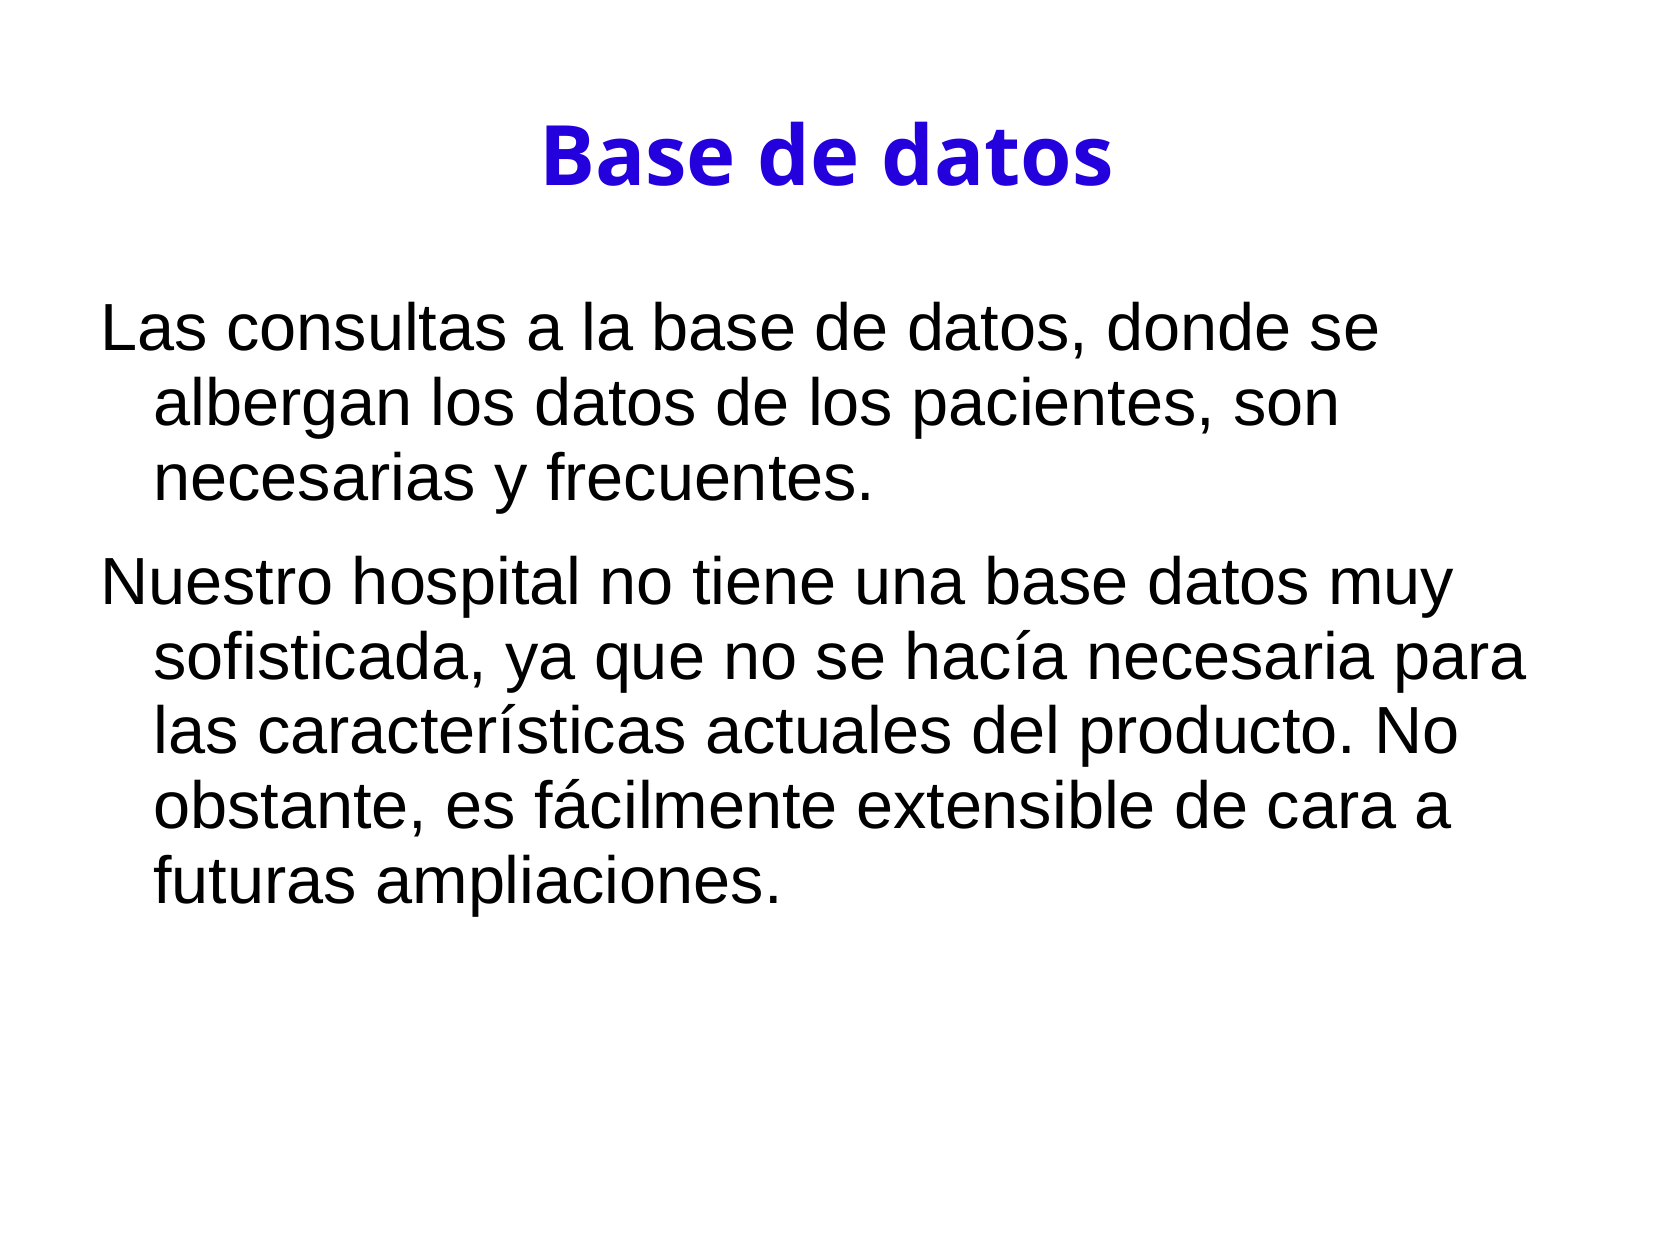

# Base de datos
Las consultas a la base de datos, donde se albergan los datos de los pacientes, son necesarias y frecuentes.
Nuestro hospital no tiene una base datos muy sofisticada, ya que no se hacía necesaria para las características actuales del producto. No obstante, es fácilmente extensible de cara a futuras ampliaciones.